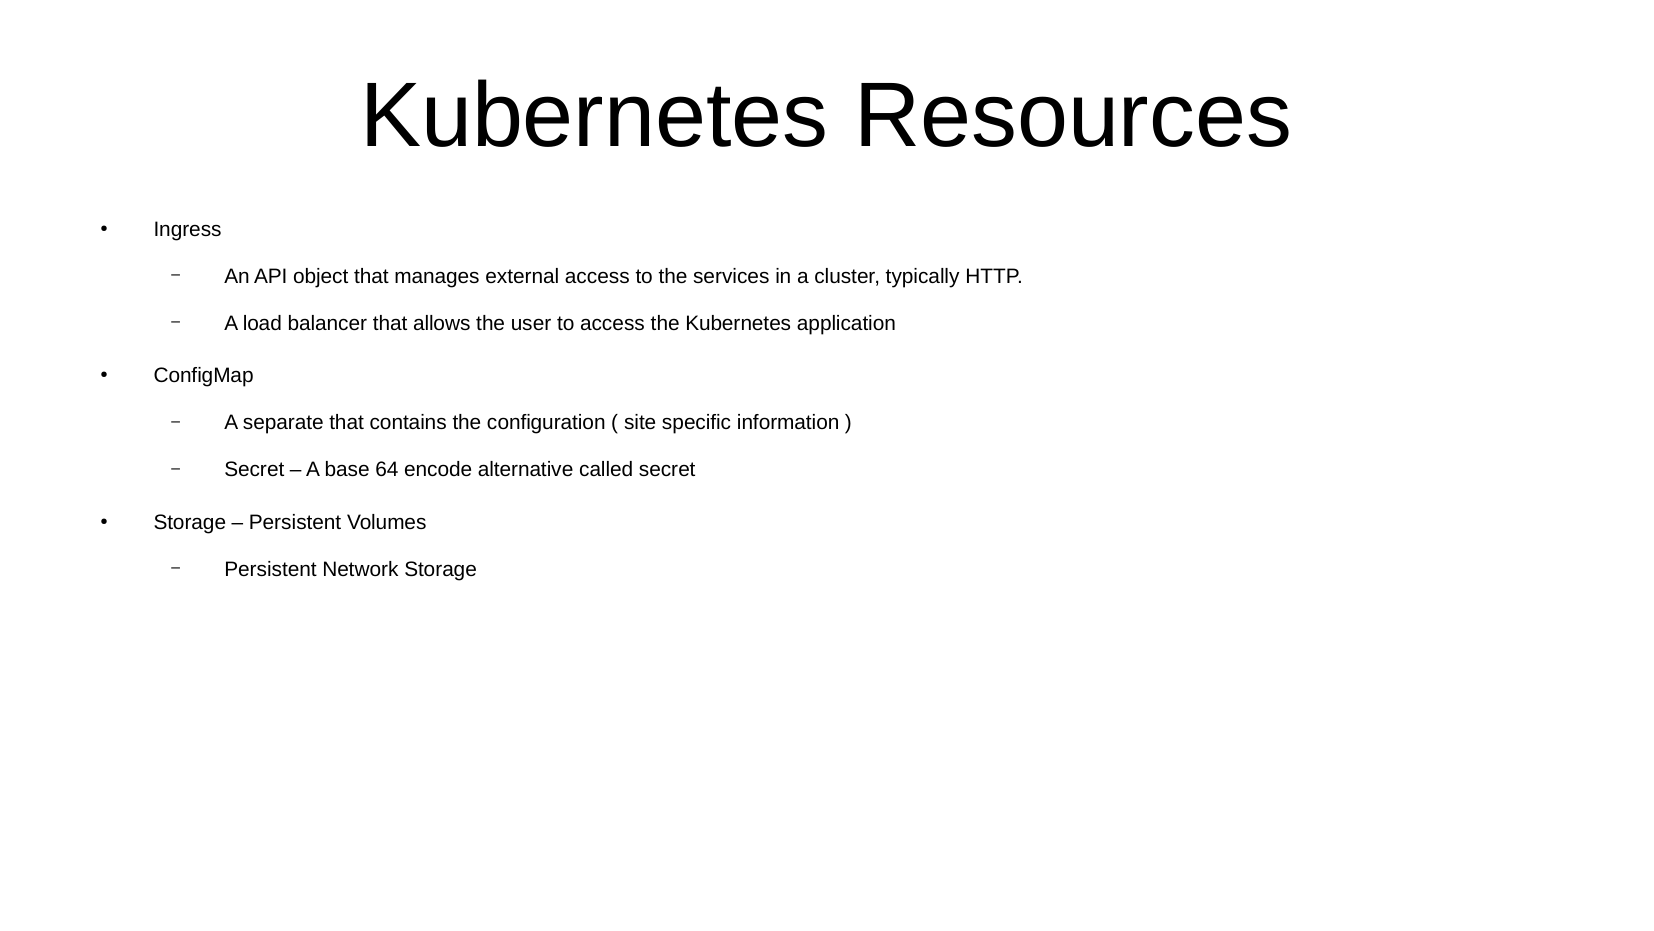

# Kubernetes Resources
Ingress
An API object that manages external access to the services in a cluster, typically HTTP.
A load balancer that allows the user to access the Kubernetes application
ConfigMap
A separate that contains the configuration ( site specific information )
Secret – A base 64 encode alternative called secret
Storage – Persistent Volumes
Persistent Network Storage